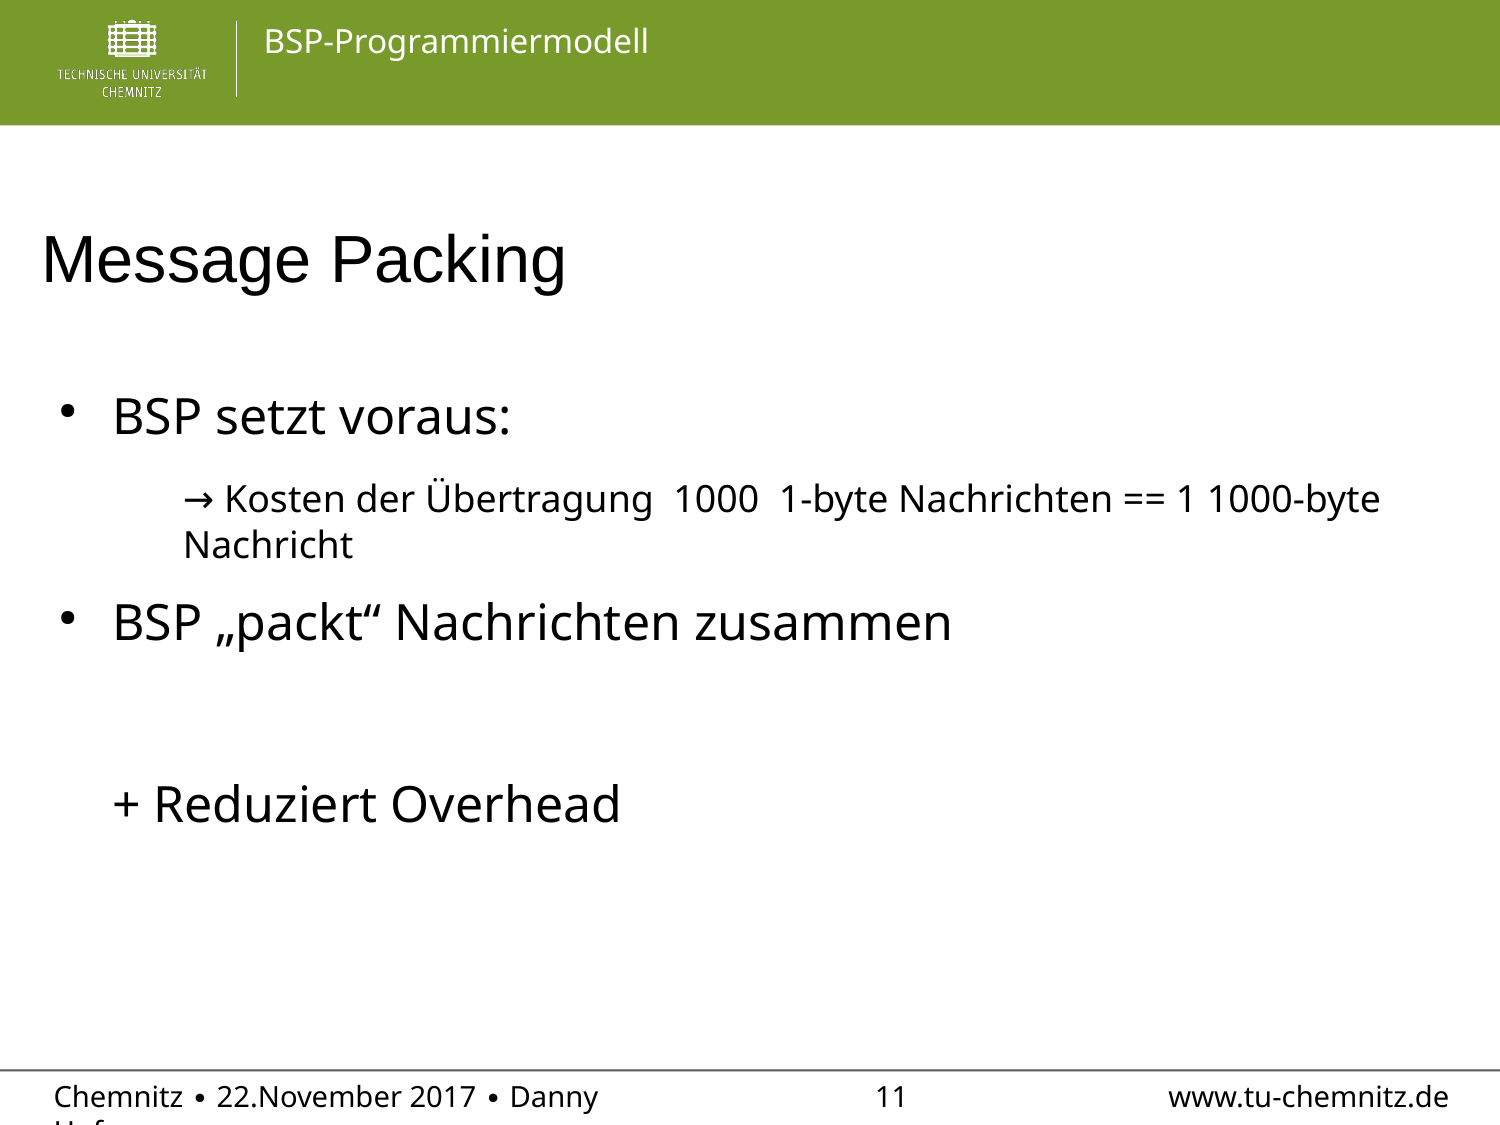

# Message Packing
BSP setzt voraus:
→ Kosten der Übertragung 1000 1-byte Nachrichten == 1 1000-byte Nachricht
BSP „packt“ Nachrichten zusammen
+ Reduziert Overhead